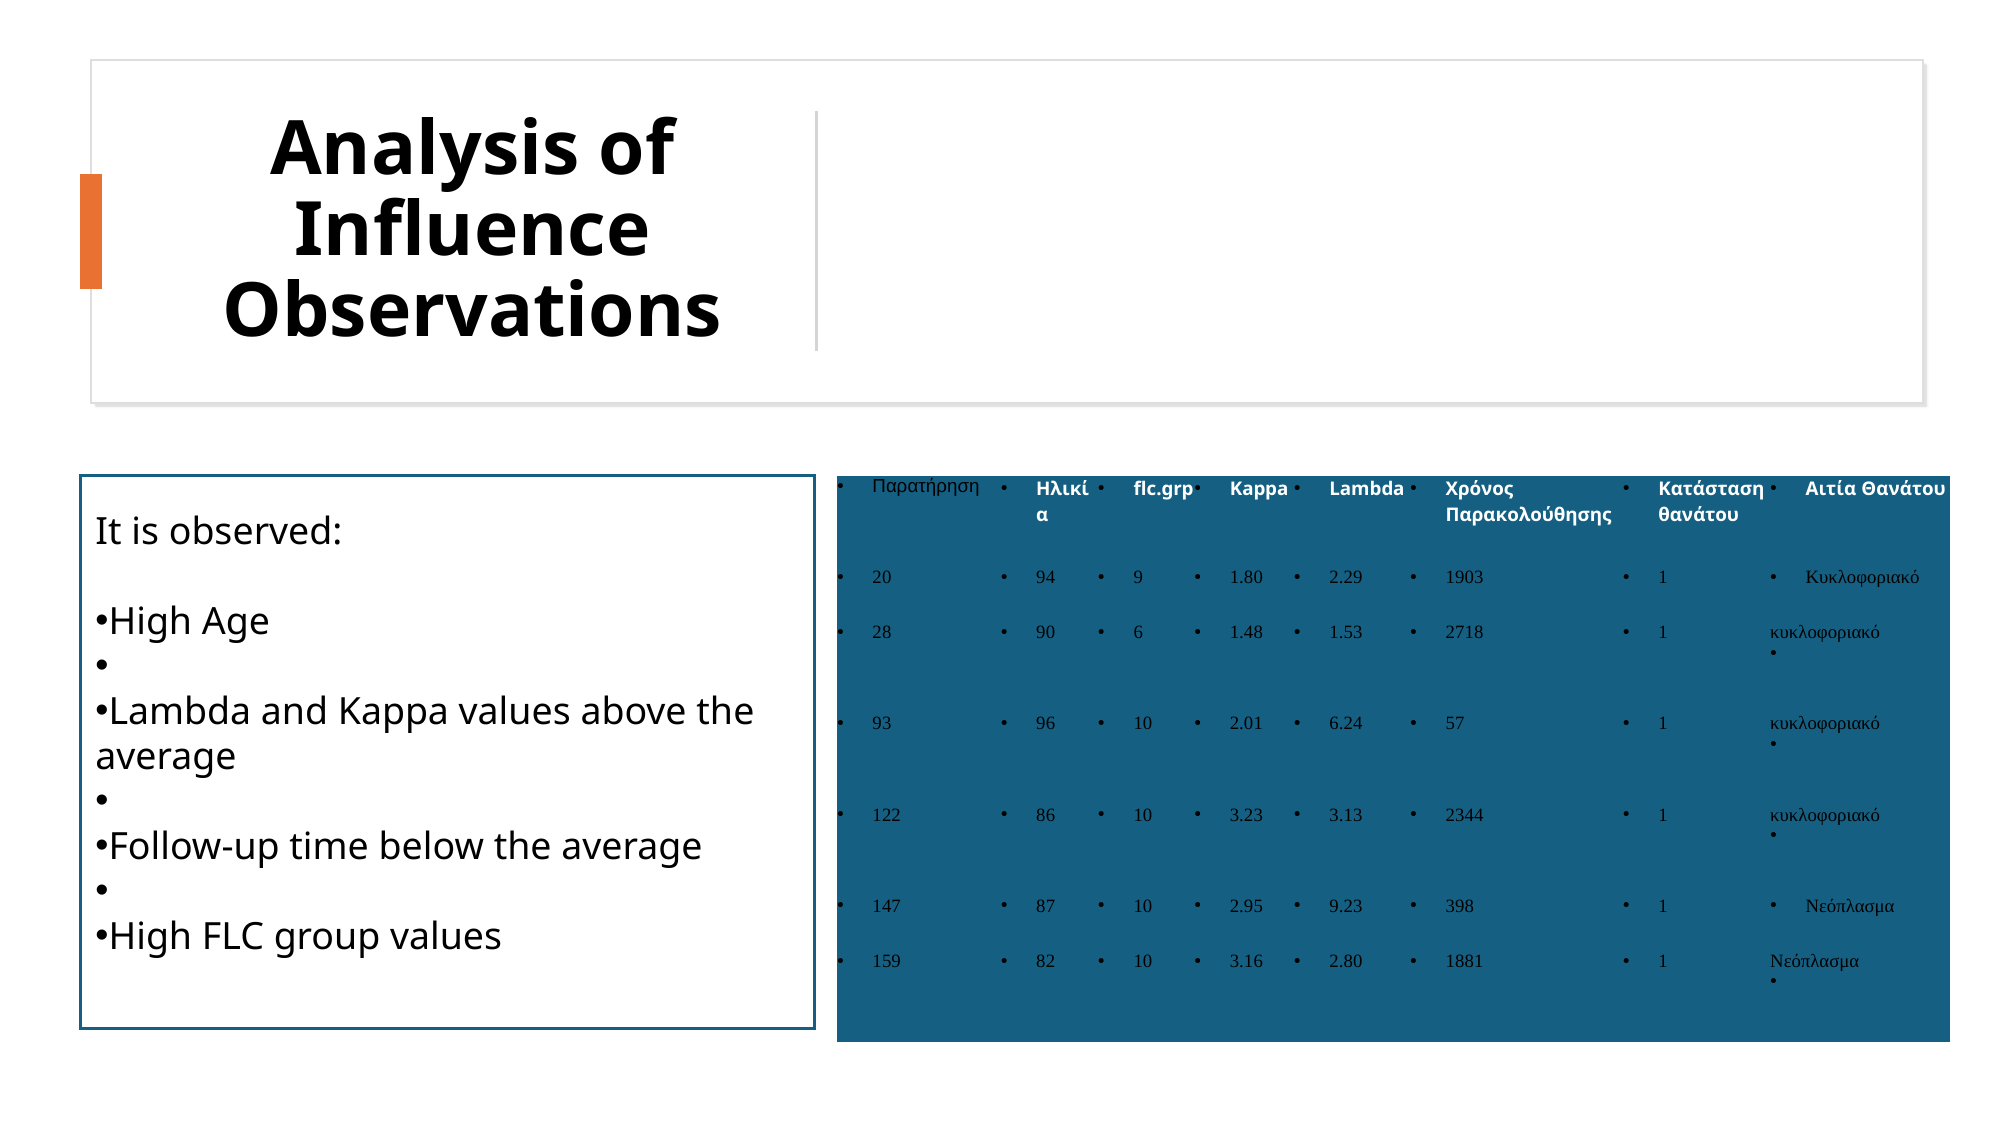

# Analysis of Influence Observations
It is observed:
High Age
Lambda and Kappa values above the average
Follow-up time below the average
High FLC group values
| Παρατήρηση | Ηλικία | flc.grp | Kappa | Lambda | Χρόνος Παρακολούθησης | Κατάσταση θανάτου | Αιτία Θανάτου |
| --- | --- | --- | --- | --- | --- | --- | --- |
| 20 | 94 | 9 | 1.80 | 2.29 | 1903 | 1 | Κυκλοφοριακό |
| 28 | 90 | 6 | 1.48 | 1.53 | 2718 | 1 | κυκλοφοριακό |
| 93 | 96 | 10 | 2.01 | 6.24 | 57 | 1 | κυκλοφοριακό |
| 122 | 86 | 10 | 3.23 | 3.13 | 2344 | 1 | κυκλοφοριακό |
| 147 | 87 | 10 | 2.95 | 9.23 | 398 | 1 | Νεόπλασμα |
| 159 | 82 | 10 | 3.16 | 2.80 | 1881 | 1 | Νεόπλασμα |